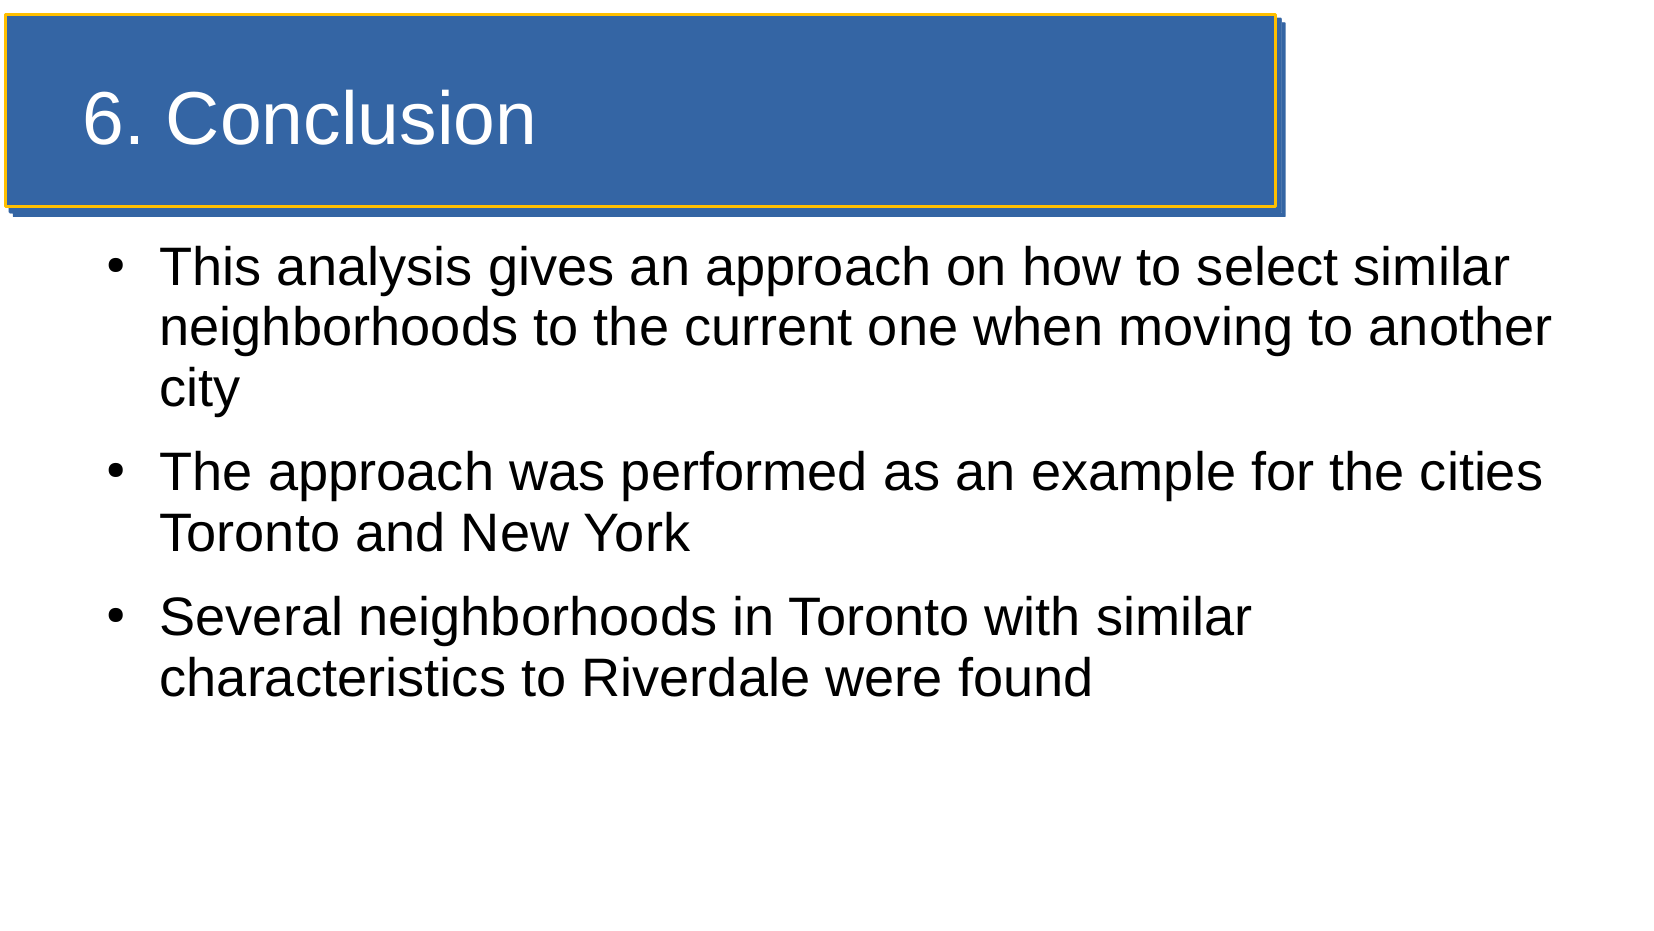

# 6. Conclusion
This analysis gives an approach on how to select similar neighborhoods to the current one when moving to another city
The approach was performed as an example for the cities Toronto and New York
Several neighborhoods in Toronto with similar characteristics to Riverdale were found